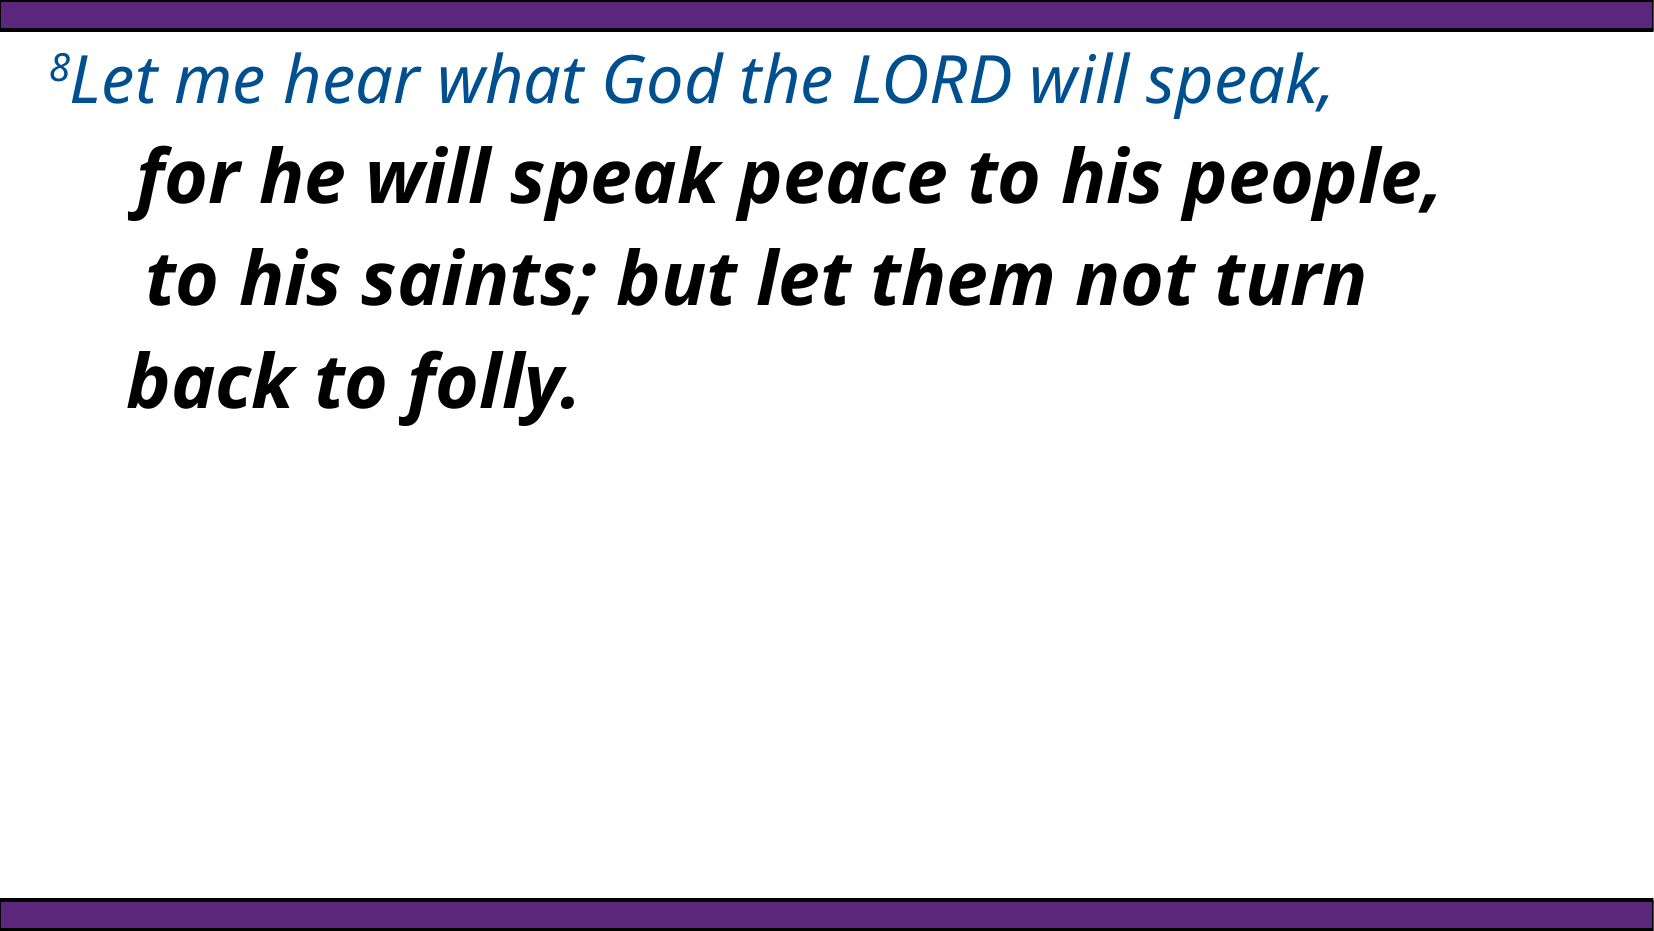

8Let me hear what God the LORD will speak,
 for he will speak peace to his people,
 to his saints; but let them not turn
 back to folly.